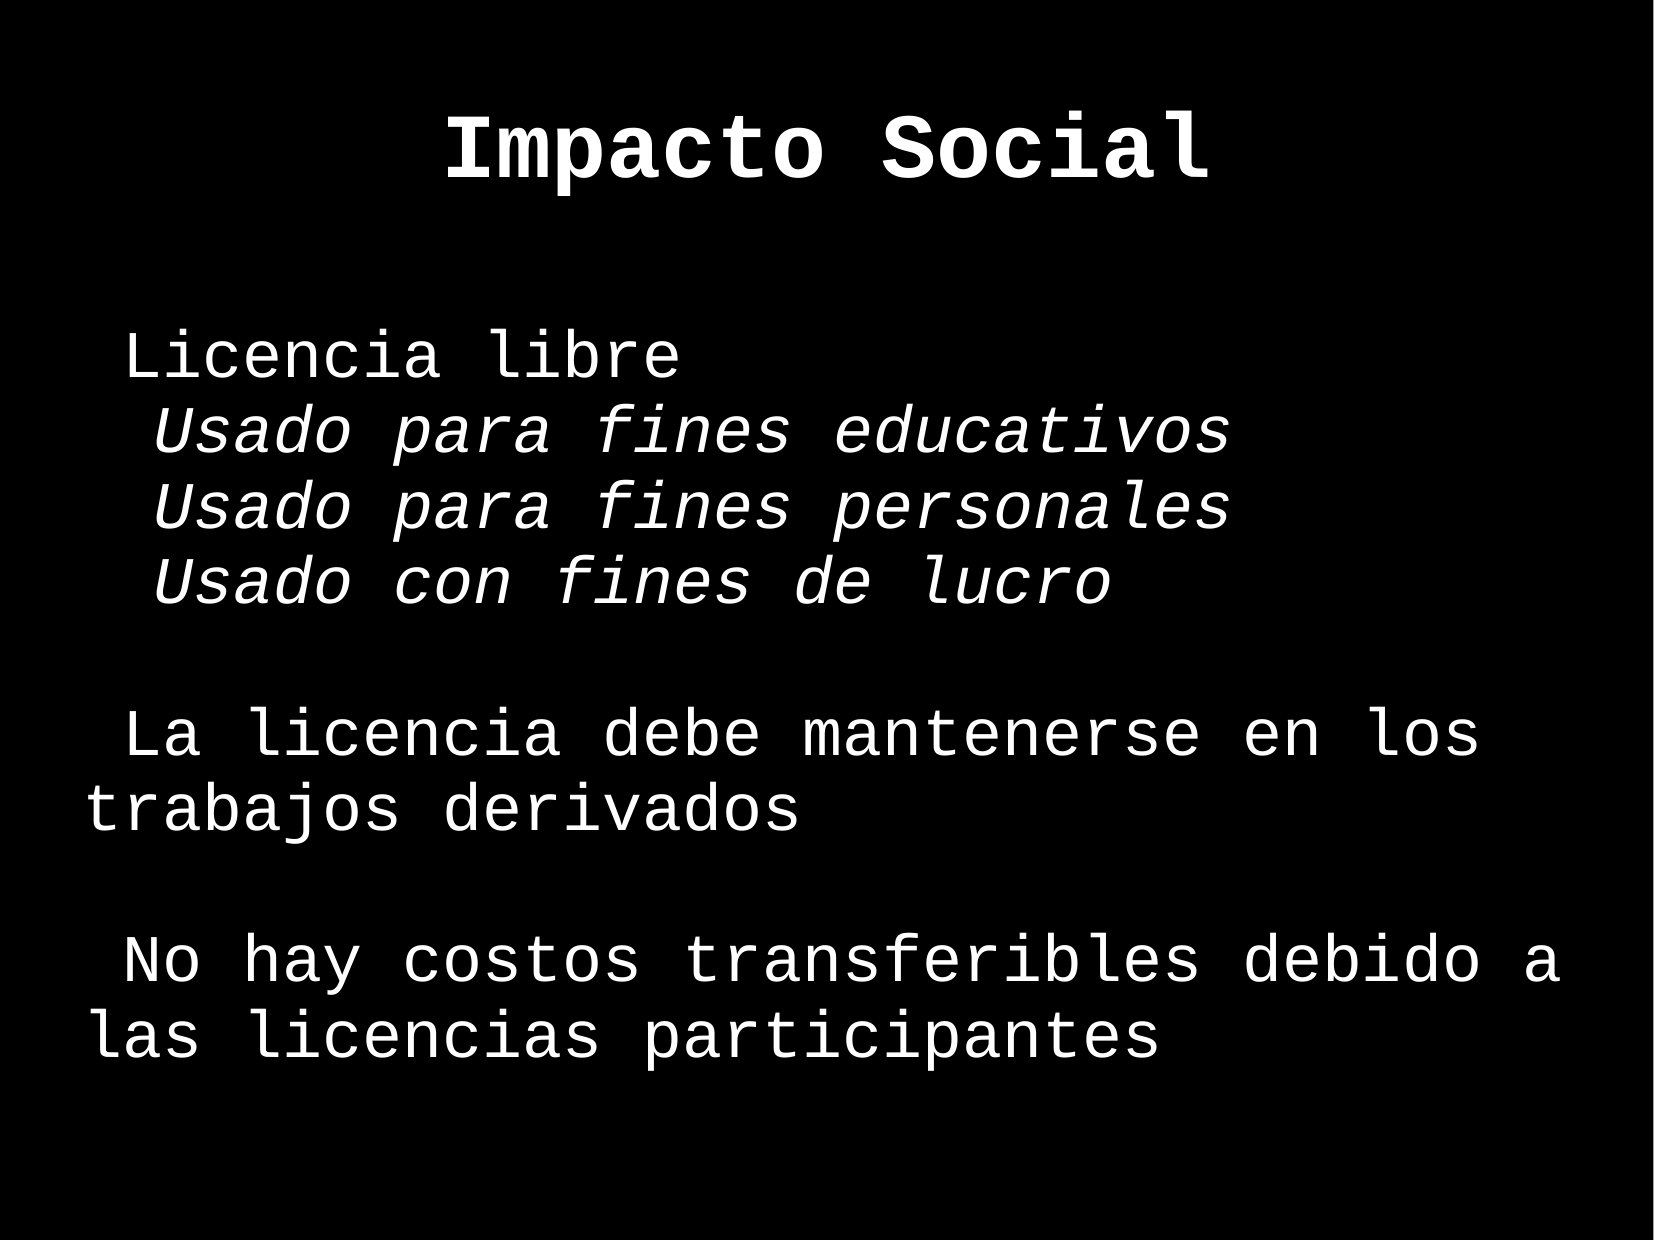

# Impacto Social
 Licencia libre
Usado para fines educativos
Usado para fines personales
Usado con fines de lucro
 La licencia debe mantenerse en los trabajos derivados
 No hay costos transferibles debido a las licencias participantes